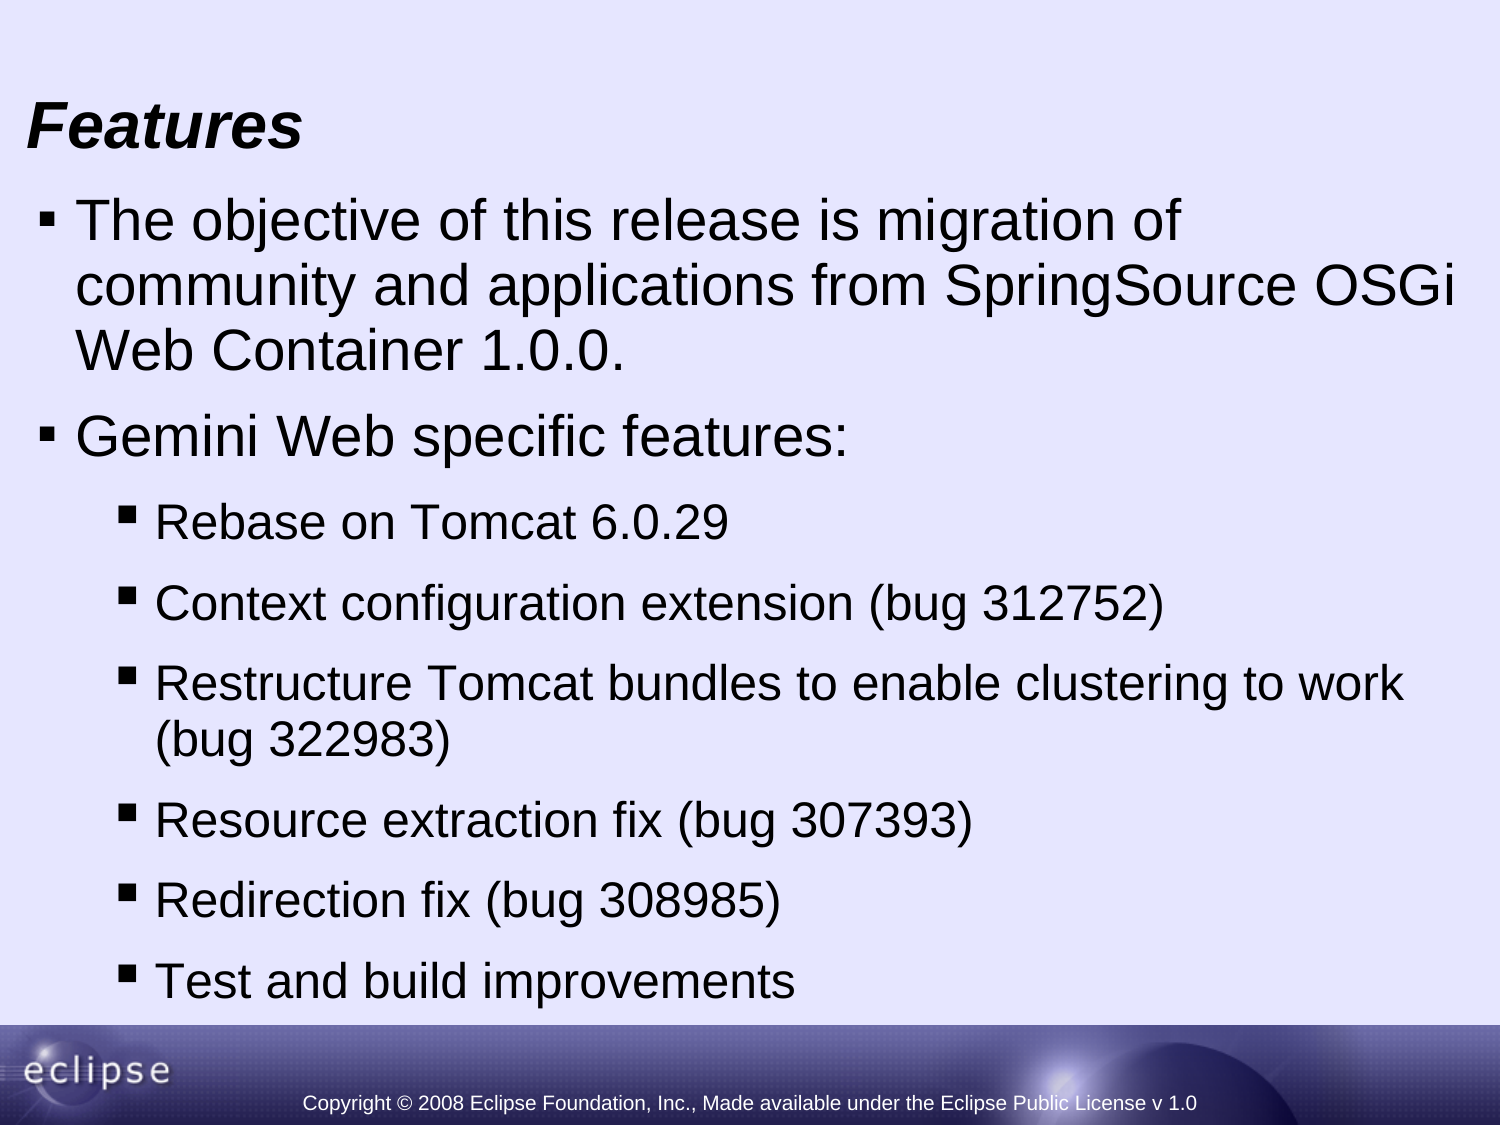

# Features
The objective of this release is migration of community and applications from SpringSource OSGi Web Container 1.0.0.
Gemini Web specific features:
Rebase on Tomcat 6.0.29
Context configuration extension (bug 312752)
Restructure Tomcat bundles to enable clustering to work (bug 322983)
Resource extraction fix (bug 307393)
Redirection fix (bug 308985)
Test and build improvements